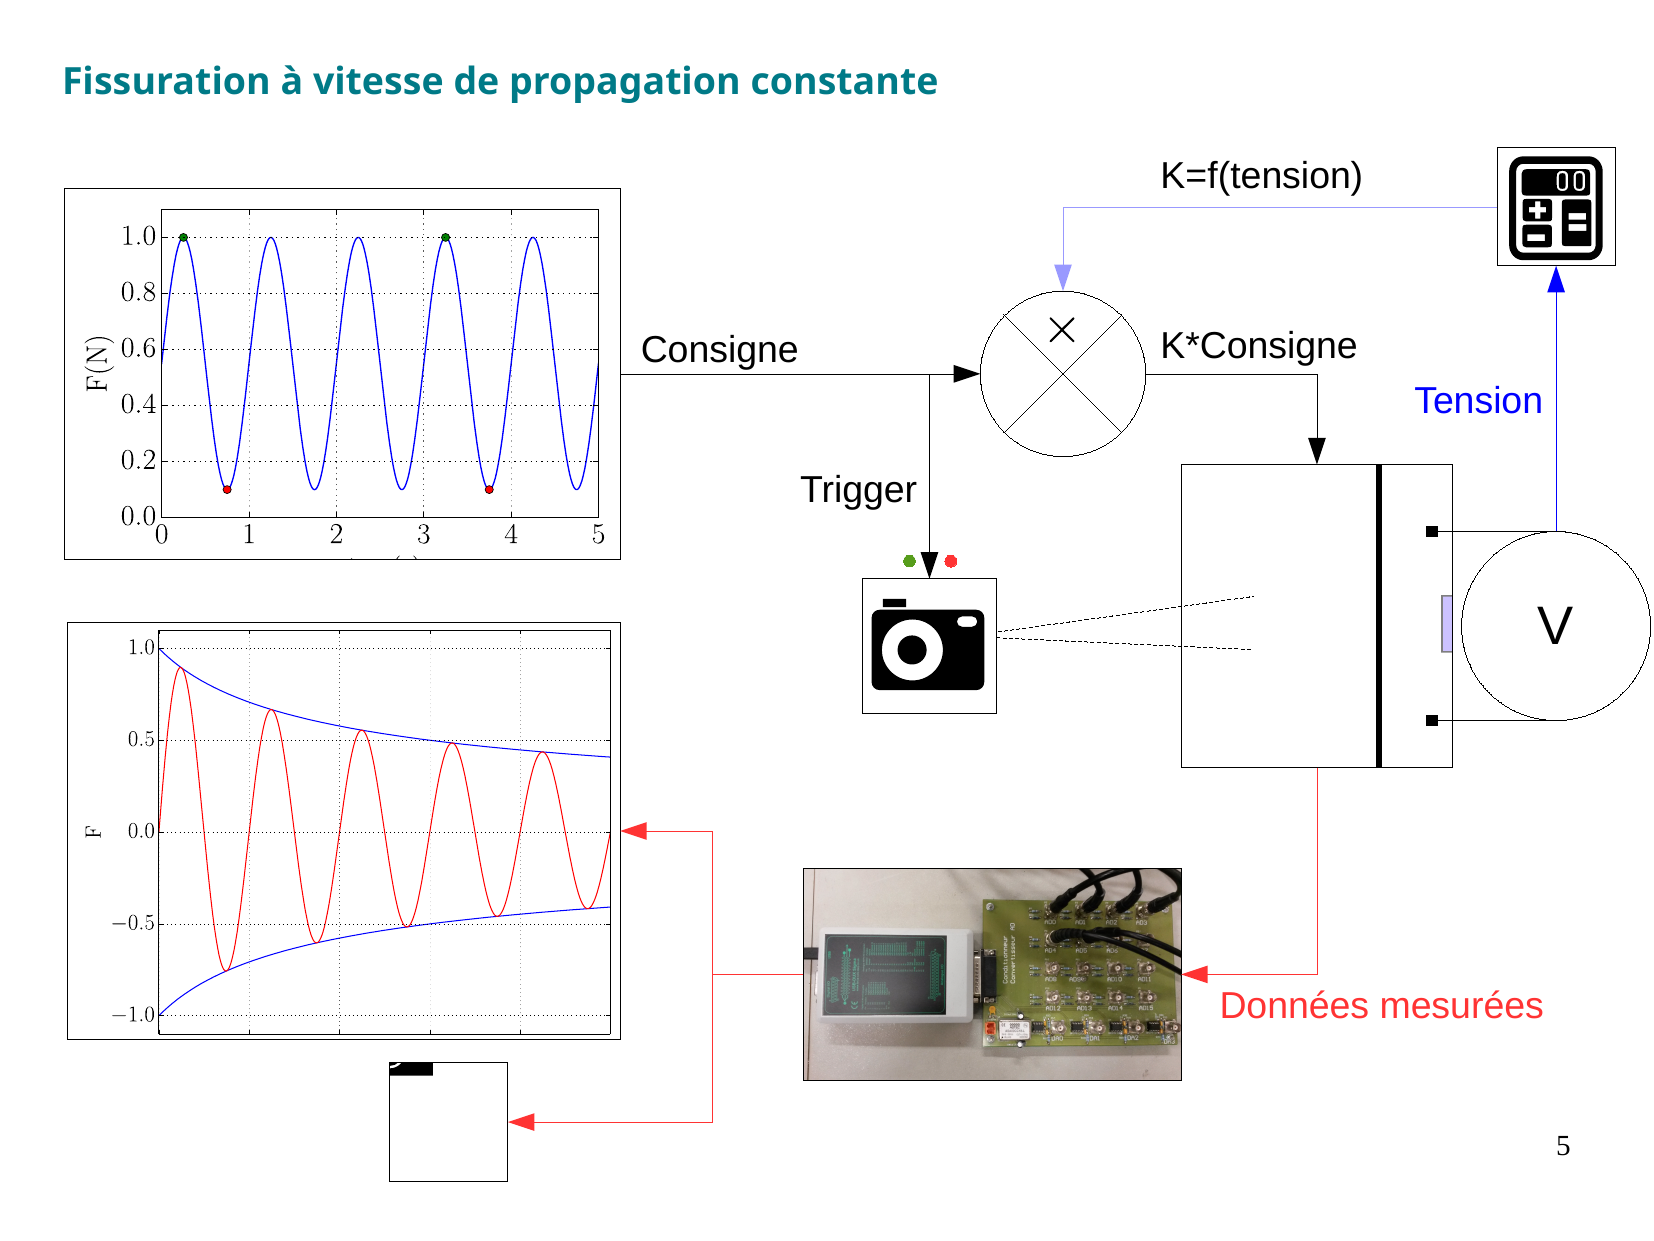

Fissuration à vitesse de propagation constante
K=f(tension)
K*Consigne
Consigne
Tension
Trigger
V
Données mesurées
5